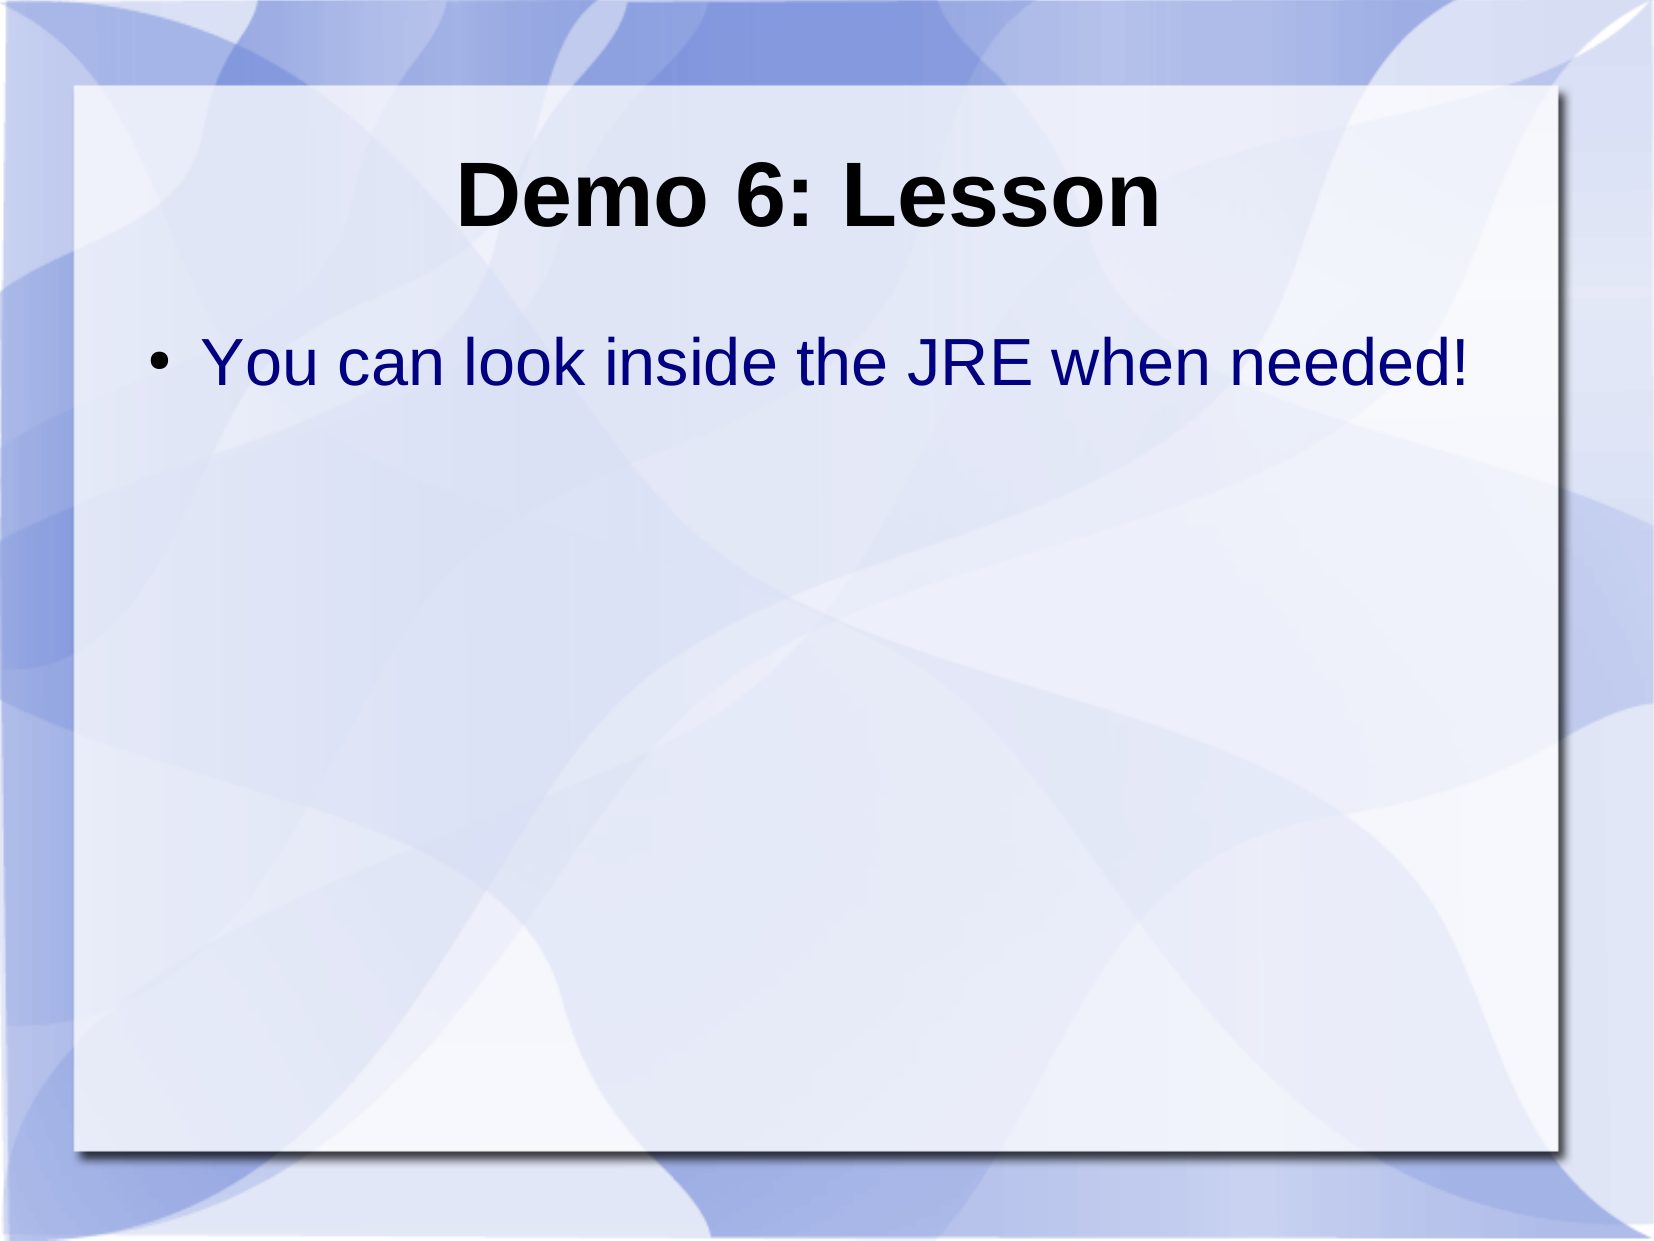

# Demo 6: Lesson
You can look inside the JRE when needed!